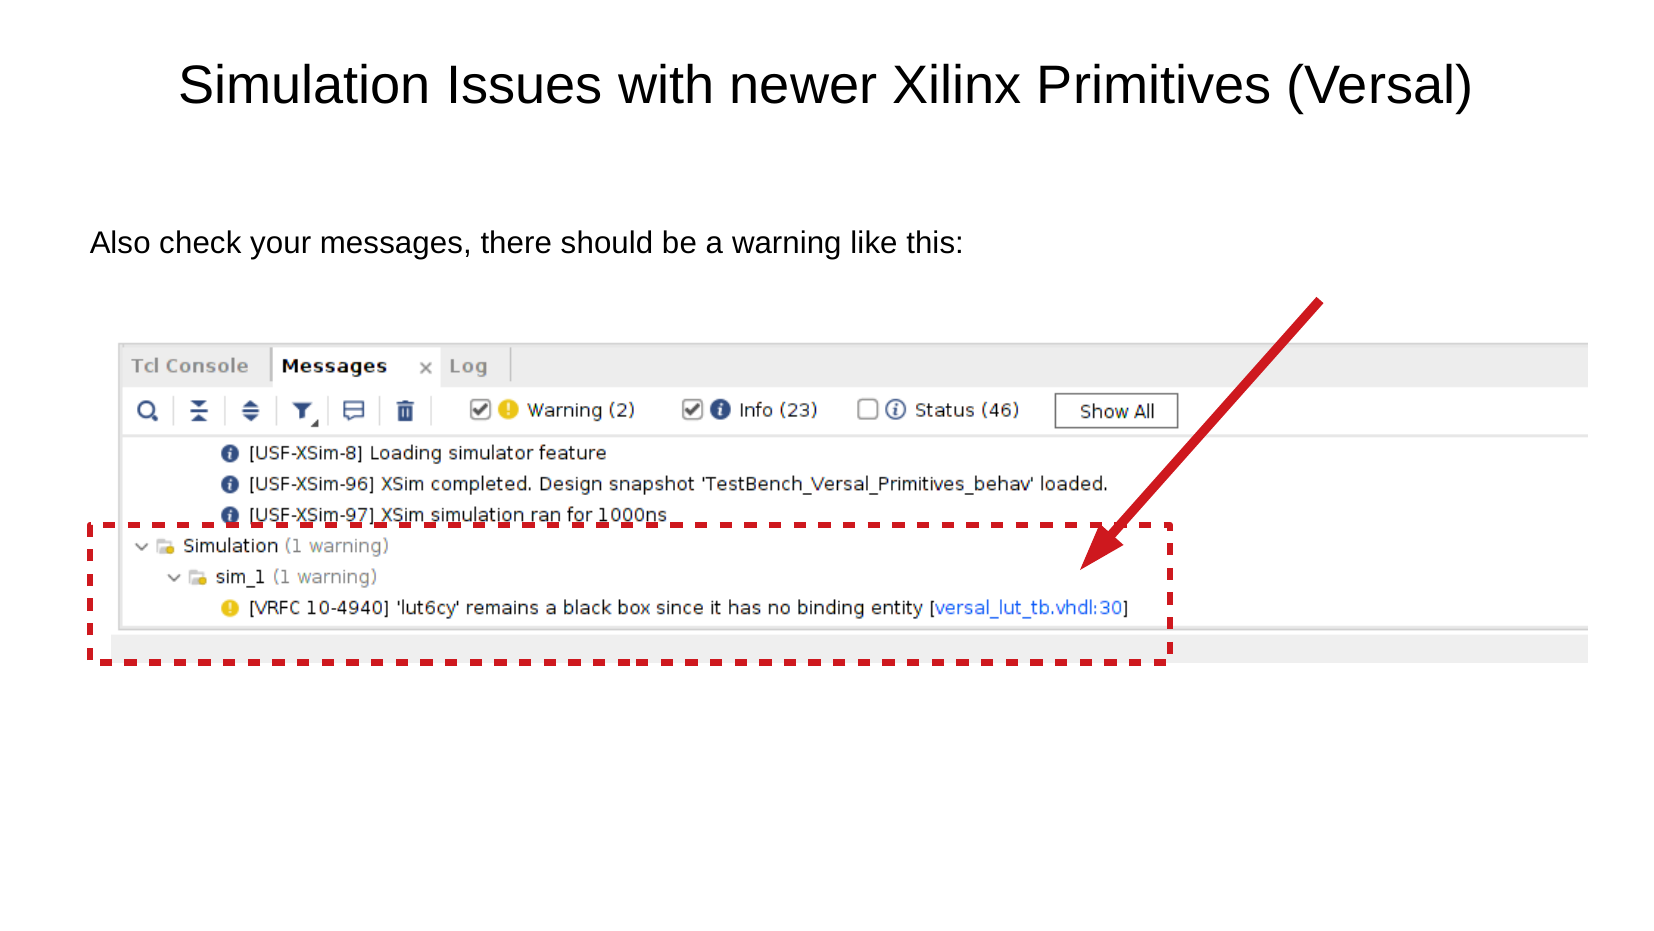

# Simulation Issues with newer Xilinx Primitives (Versal)
Also check your messages, there should be a warning like this: